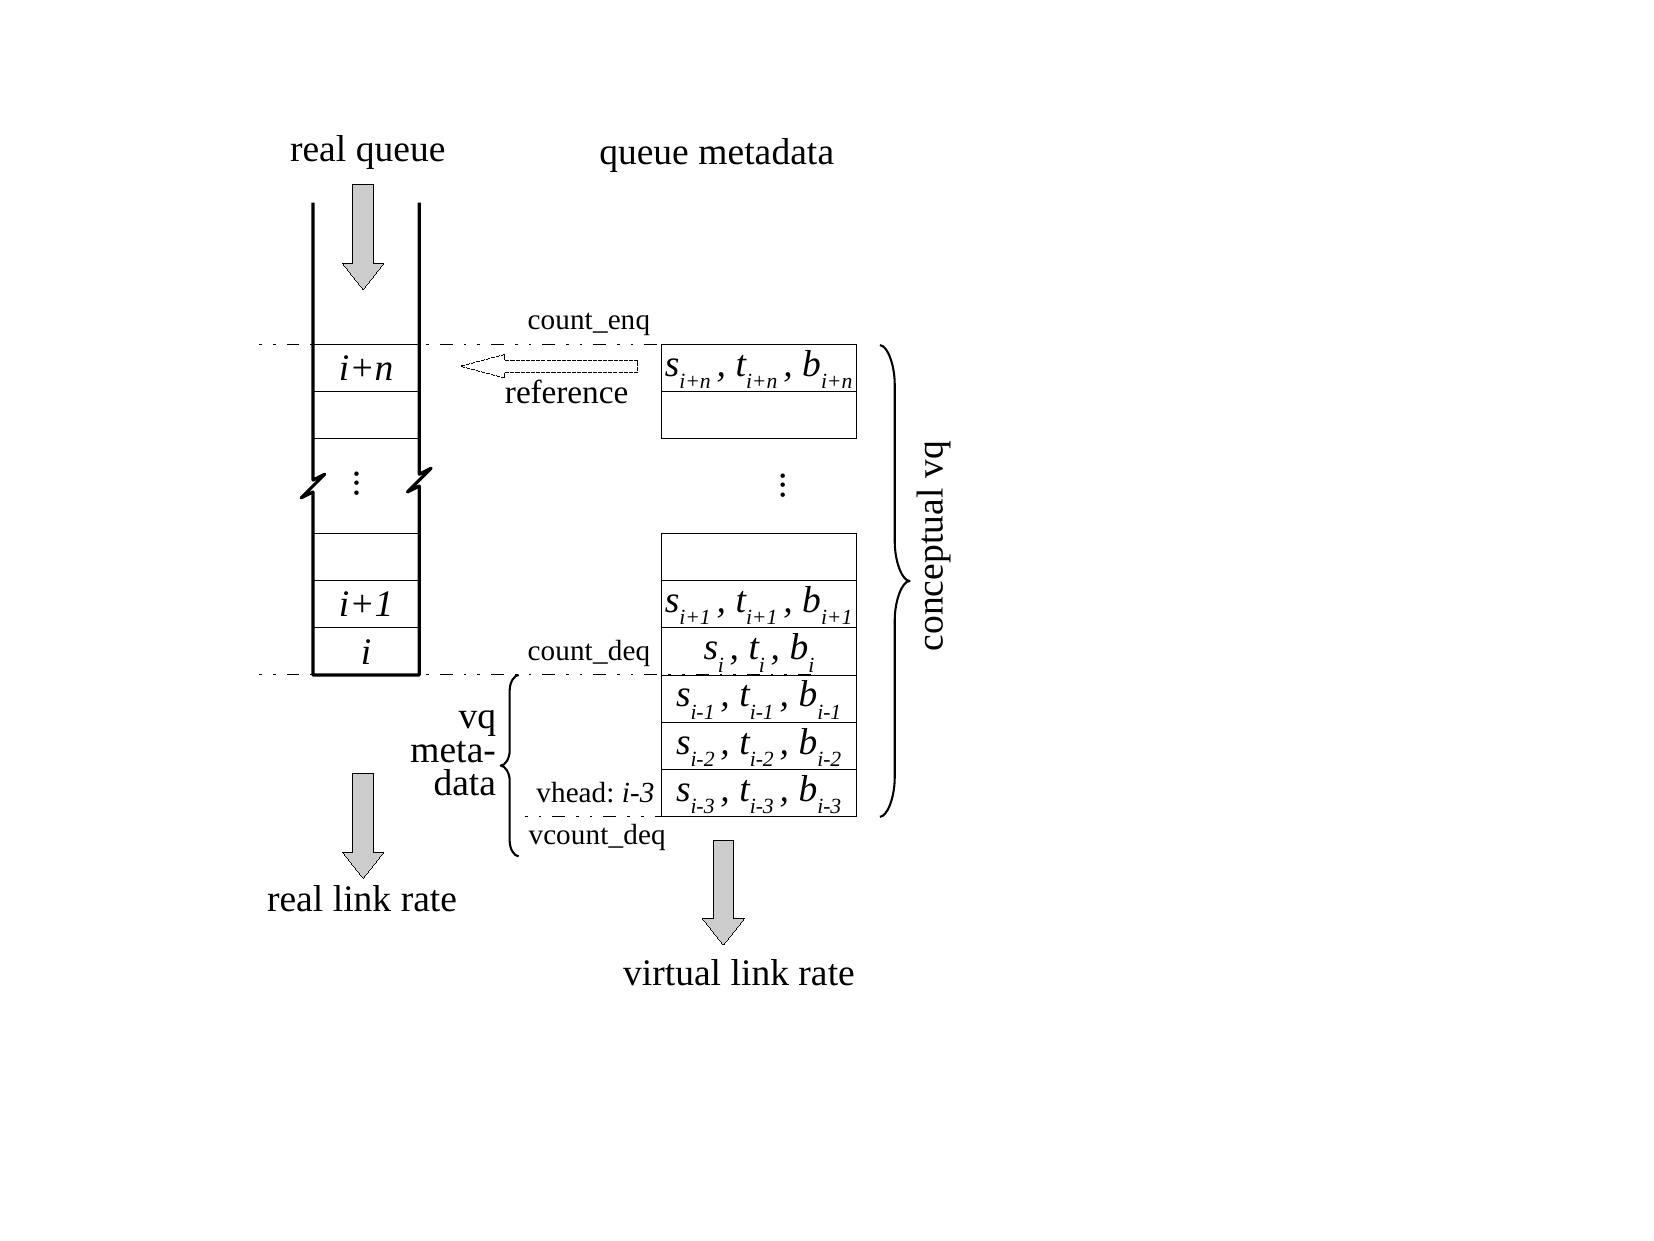

real queue
queue metadata
count_enq
i+n
si+n , ti+n , bi+n
reference
...
...
conceptual vq
i+1
si+1 , ti+1 , bi+1
count_deq
i
si , ti , bi
si-1 , ti-1 , bi-1
vq
meta-
data
si-2 , ti-2 , bi-2
vhead: i-3
si-3 , ti-3 , bi-3
vcount_deq
real link rate
virtual link rate